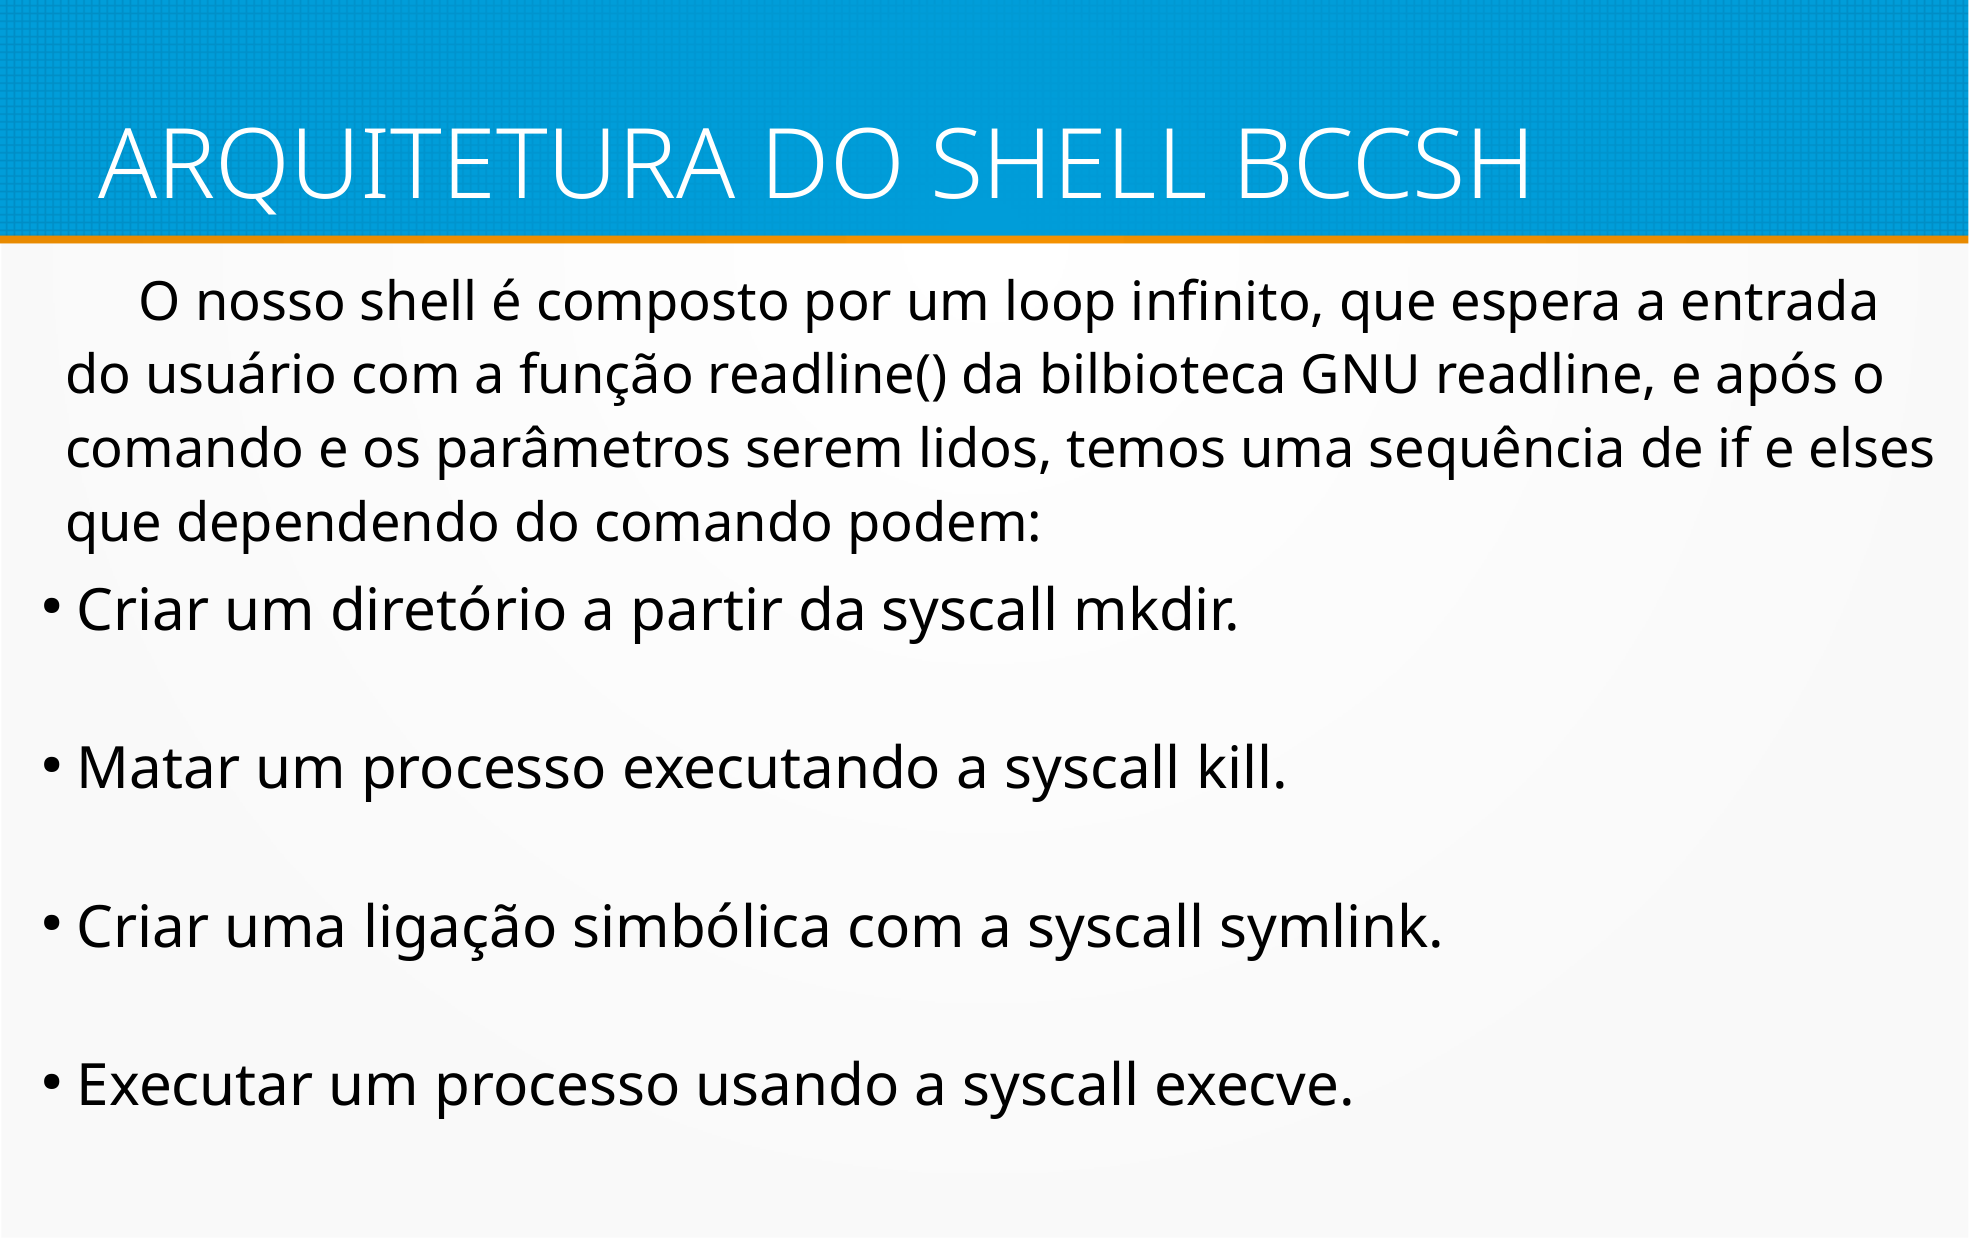

# ARQUITETURA DO SHELL BCCSH
	O nosso shell é composto por um loop infinito, que espera a entrada do usuário com a função readline() da bilbioteca GNU readline, e após o comando e os parâmetros serem lidos, temos uma sequência de if e elses que dependendo do comando podem:
Criar um diretório a partir da syscall mkdir.
Matar um processo executando a syscall kill.
Criar uma ligação simbólica com a syscall symlink.
Executar um processo usando a syscall execve.